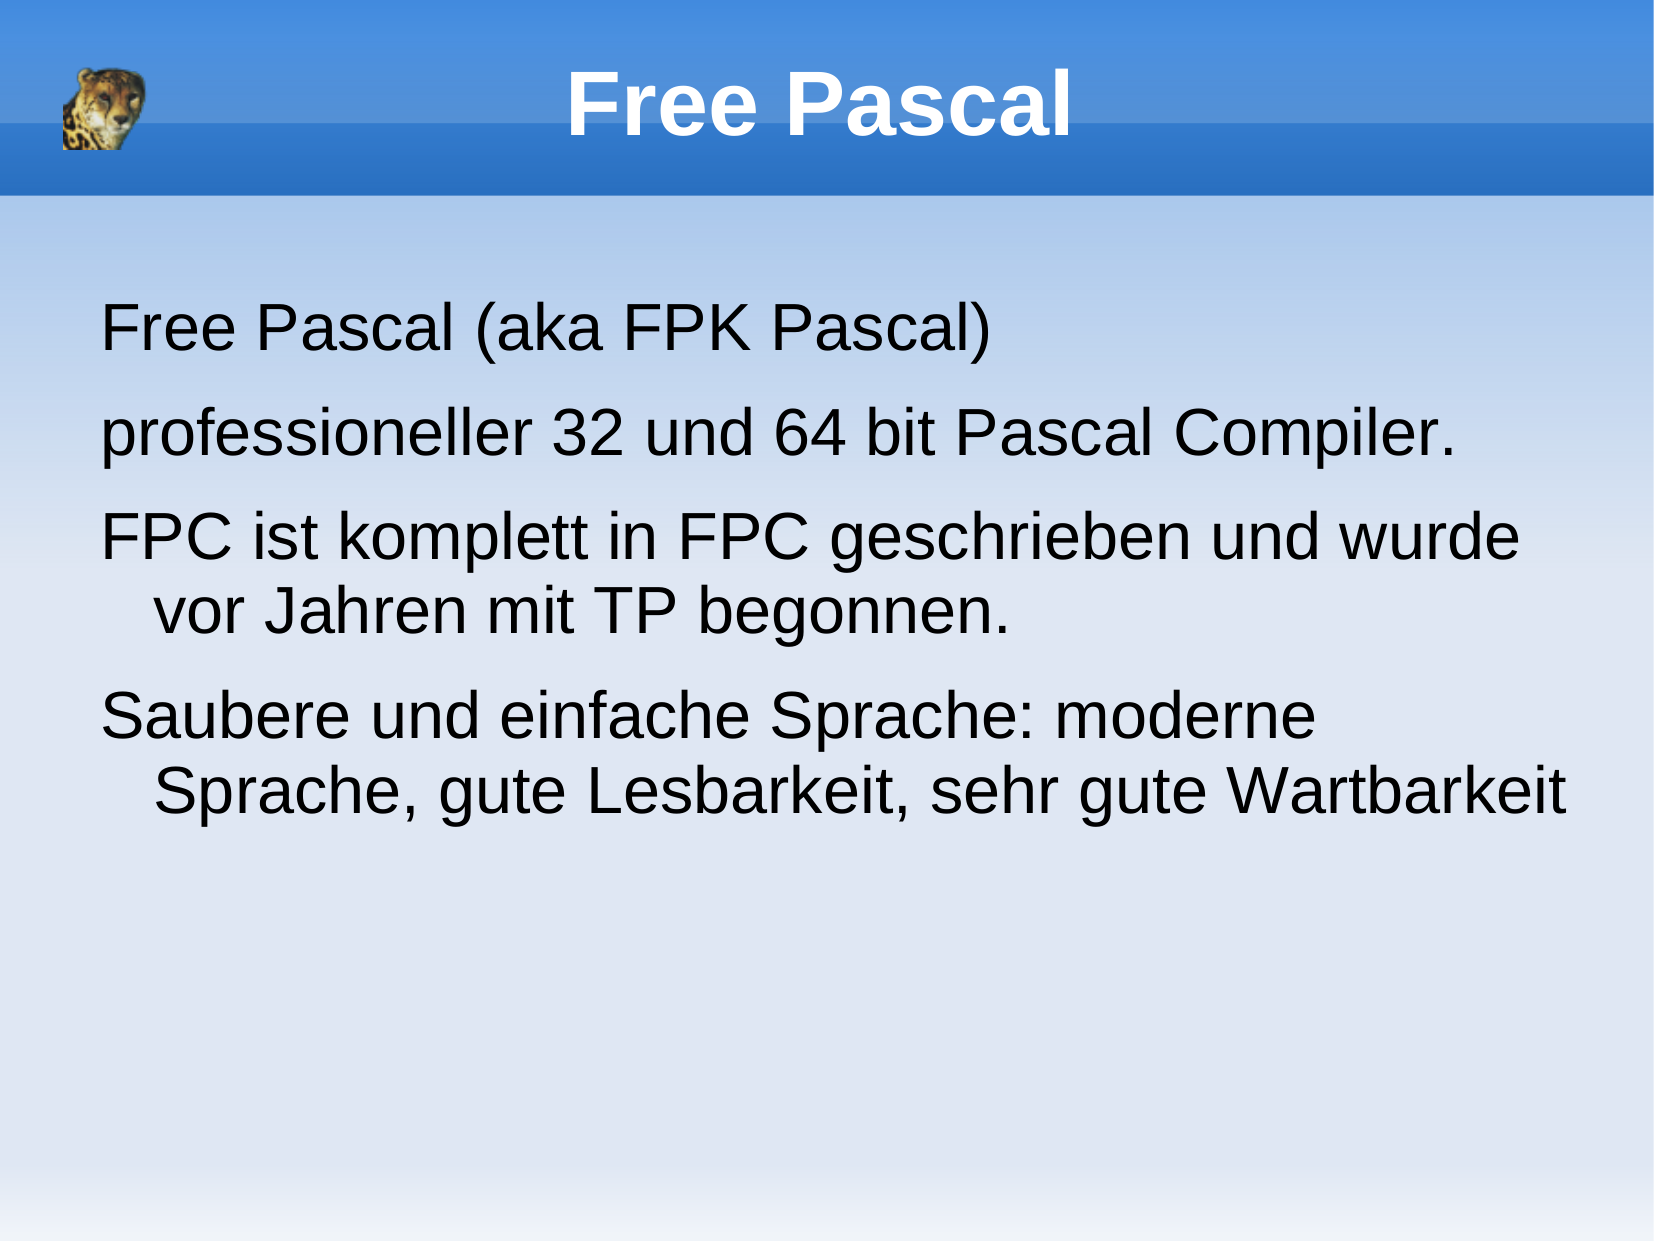

# Free Pascal
Free Pascal (aka FPK Pascal)
professioneller 32 und 64 bit Pascal Compiler.
FPC ist komplett in FPC geschrieben und wurde vor Jahren mit TP begonnen.
Saubere und einfache Sprache: moderne Sprache, gute Lesbarkeit, sehr gute Wartbarkeit